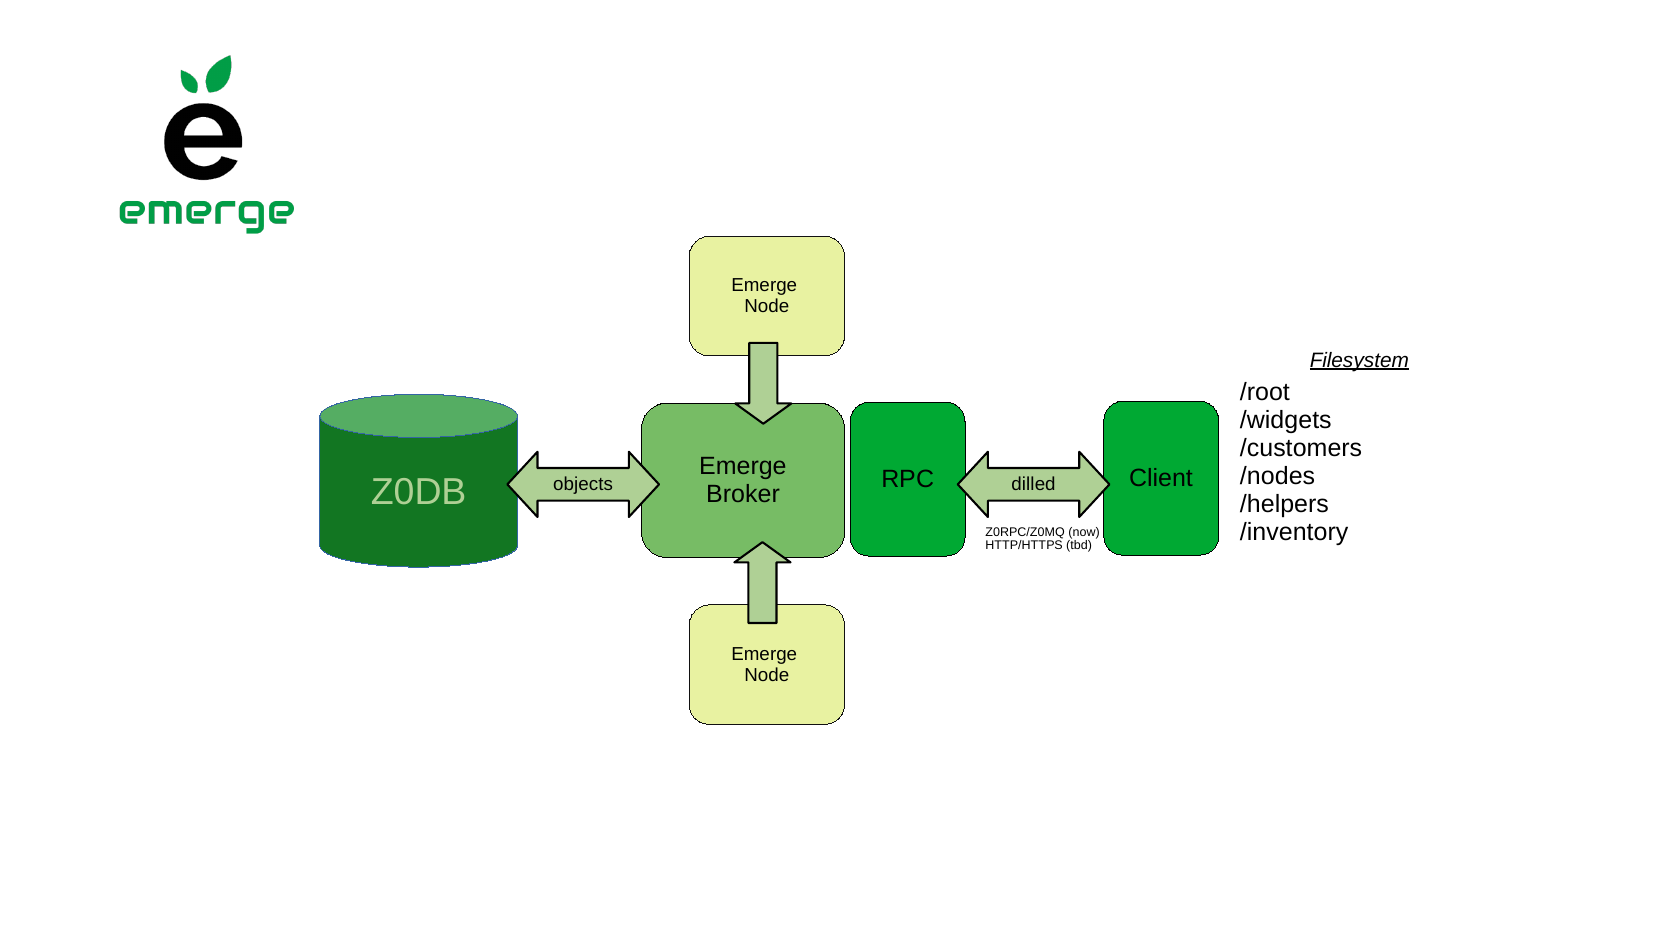

Emerge
Node
Filesystem
/root
/widgets
/customers
/nodes
/helpers
/inventory
Z0DB
Client
RPC
Emerge Broker
objects
dilled
Z0RPC/Z0MQ (now)
HTTP/HTTPS (tbd)
Emerge
Node